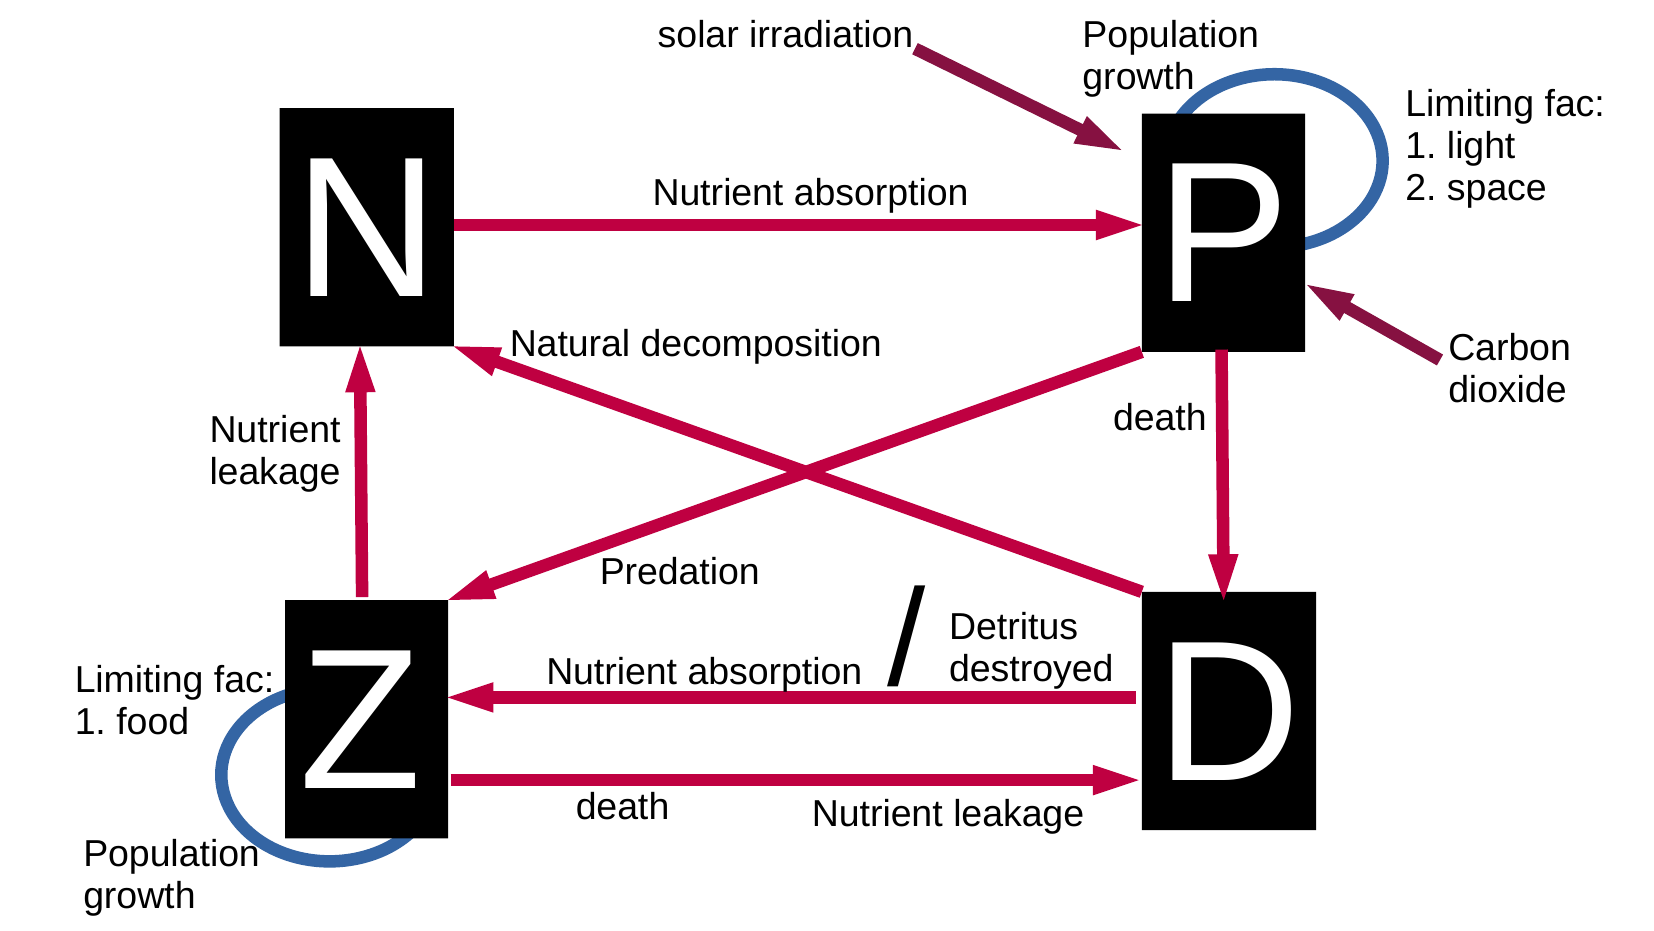

Population
growth
solar irradiation
Limiting fac:
1. light
2. space
N
P
Nutrient absorption
Natural decomposition
Carbon
dioxide
death
Nutrient
leakage
Predation
/
D
Detritus
destroyed
Z
Nutrient absorption
Limiting fac:
1. food
death
Nutrient leakage
Population
growth